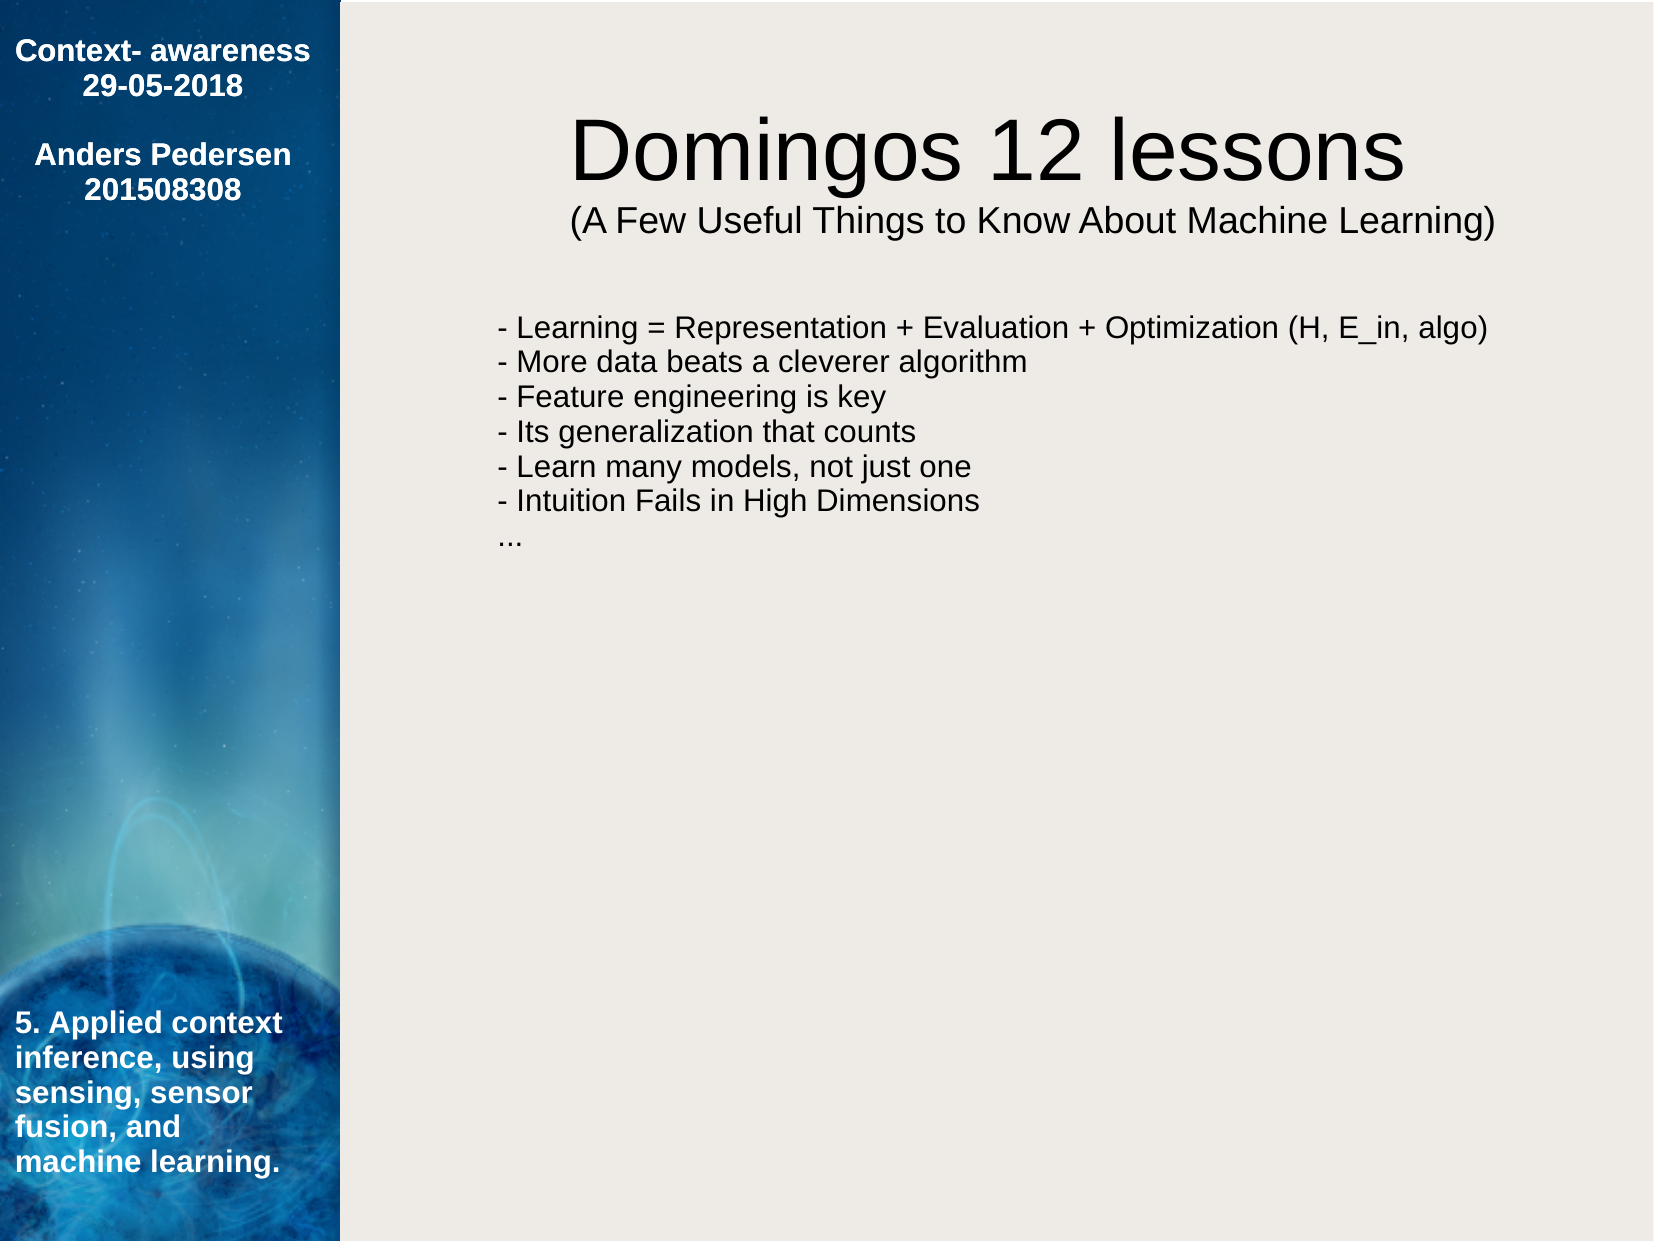

Context- awareness
29-05-2018
Anders Pedersen
201508308
Context- awareness
29-05-2018
Anders Pedersen
201508308
5. Applied context inference, using sensing, sensor fusion, and machine learning.
# Agenda
Domingos 12 lessons
(A Few Useful Things to Know About Machine Learning)
- Learning = Representation + Evaluation + Optimization (H, E_in, algo)
- More data beats a cleverer algorithm
- Feature engineering is key
- Its generalization that counts
- Learn many models, not just one
- Intuition Fails in High Dimensions
...